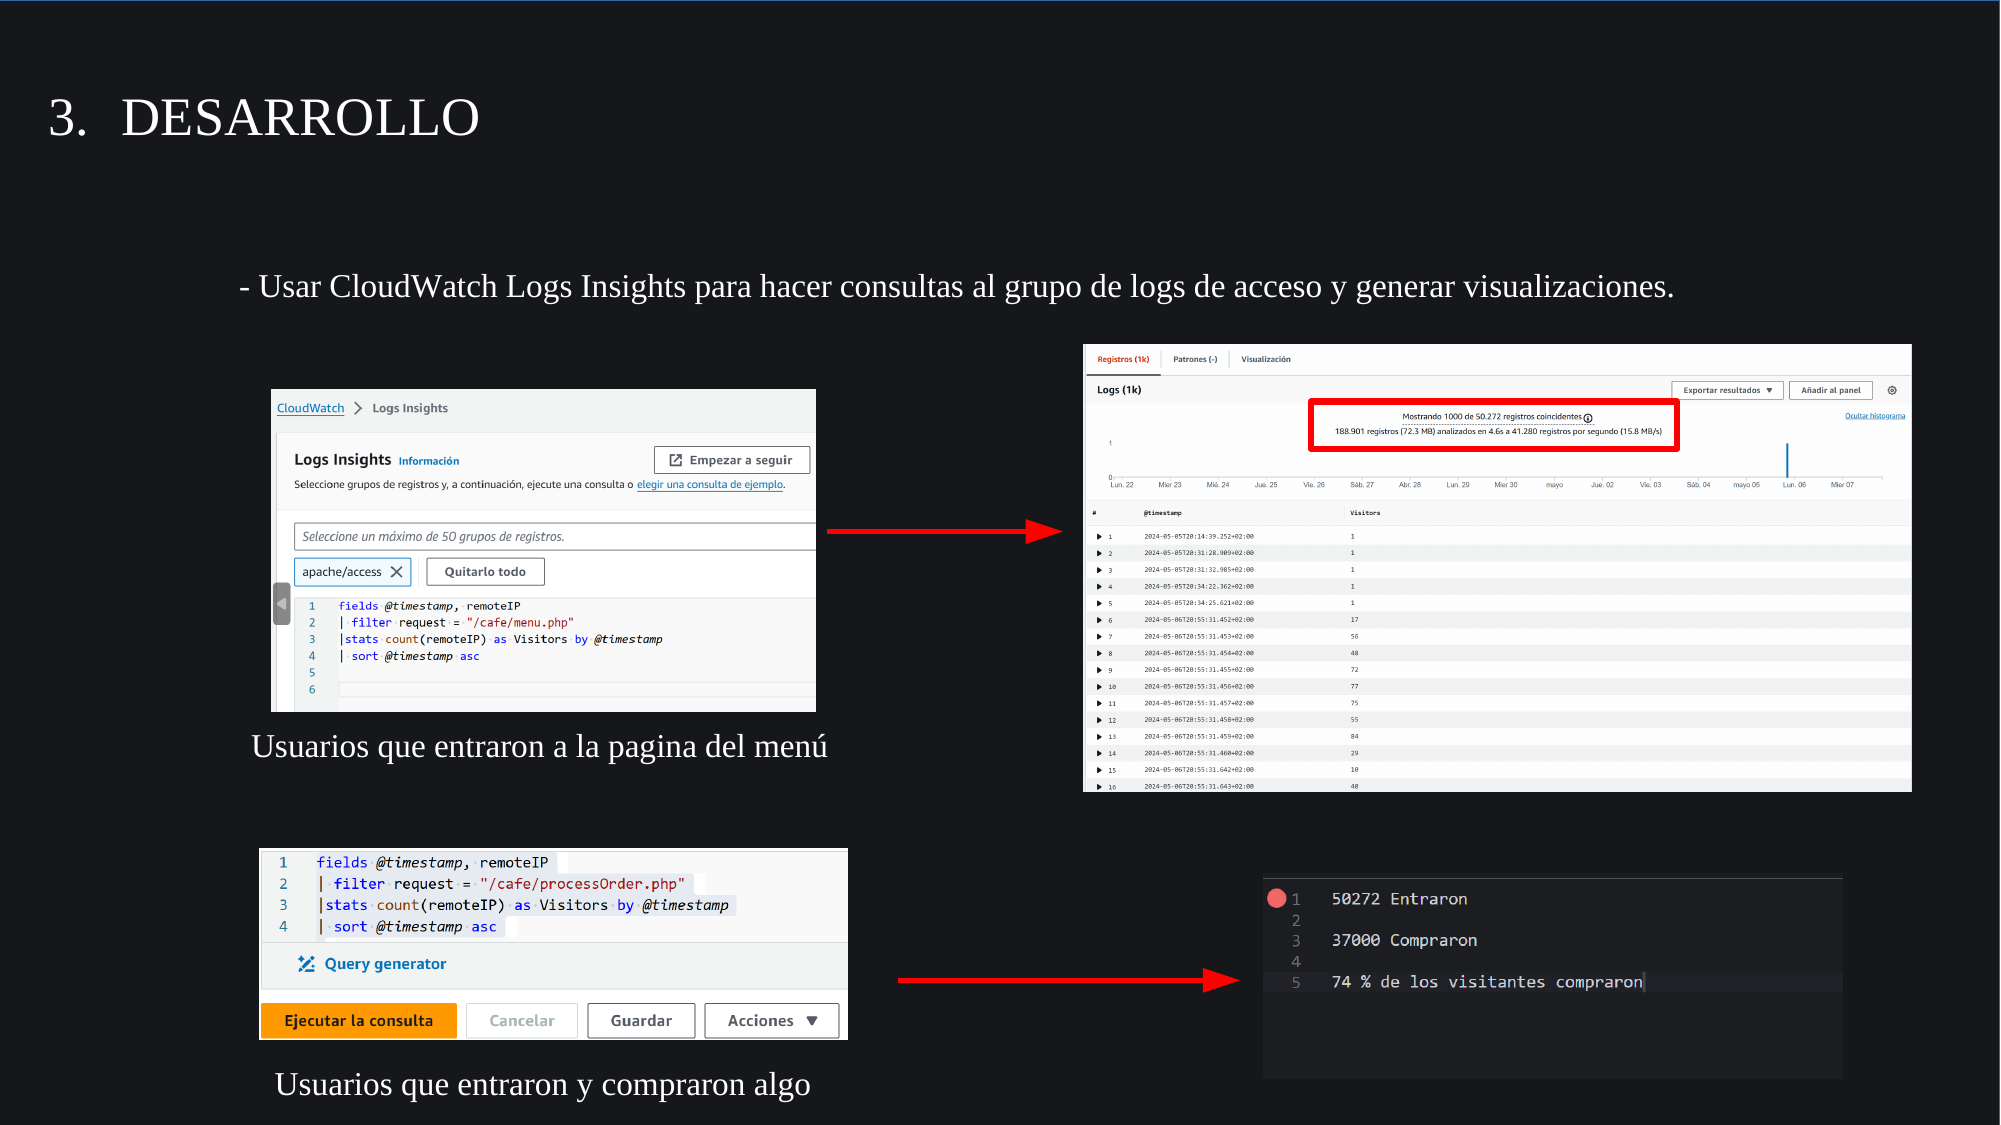

# 3.	DESARROLLO
- Usar CloudWatch Logs Insights para hacer consultas al grupo de logs de acceso y generar visualizaciones.
Usuarios que entraron a la pagina del menú
Usuarios que entraron y compraron algo